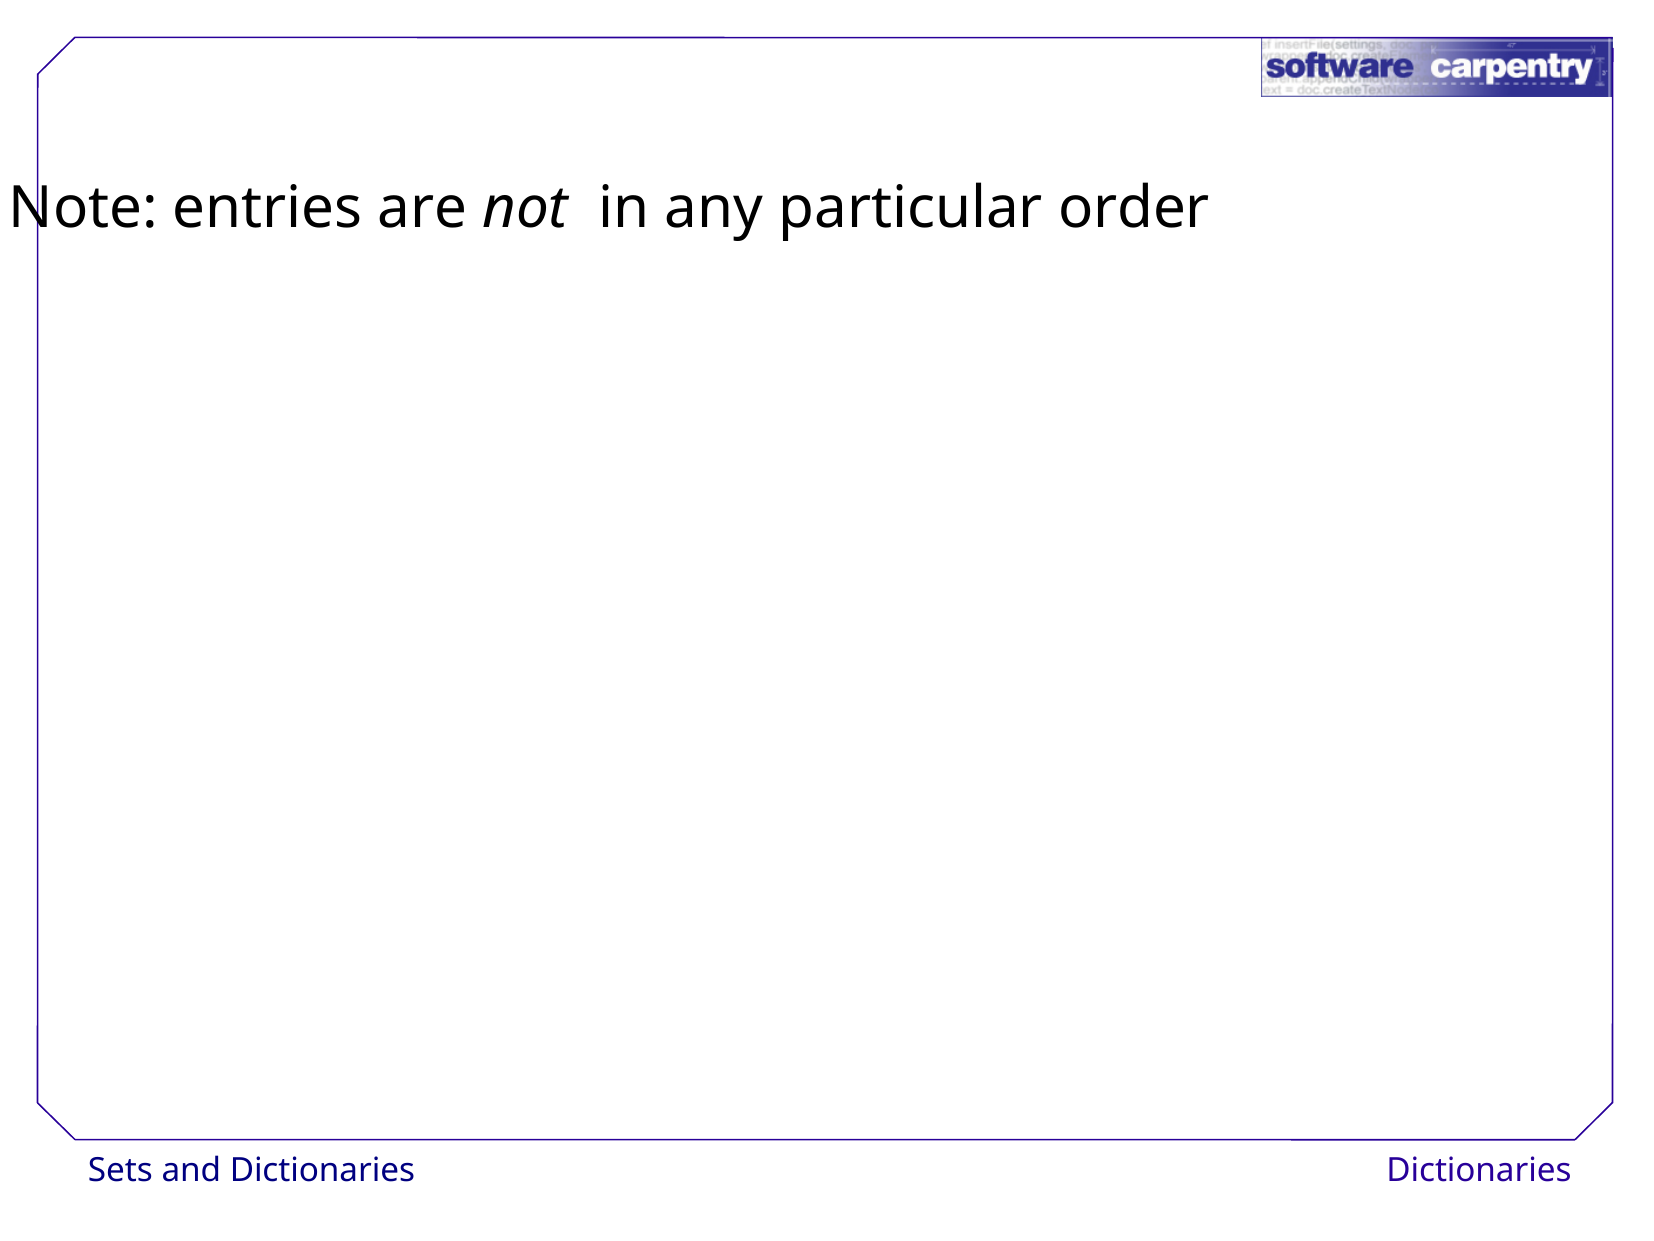

Note: entries are not in any particular order